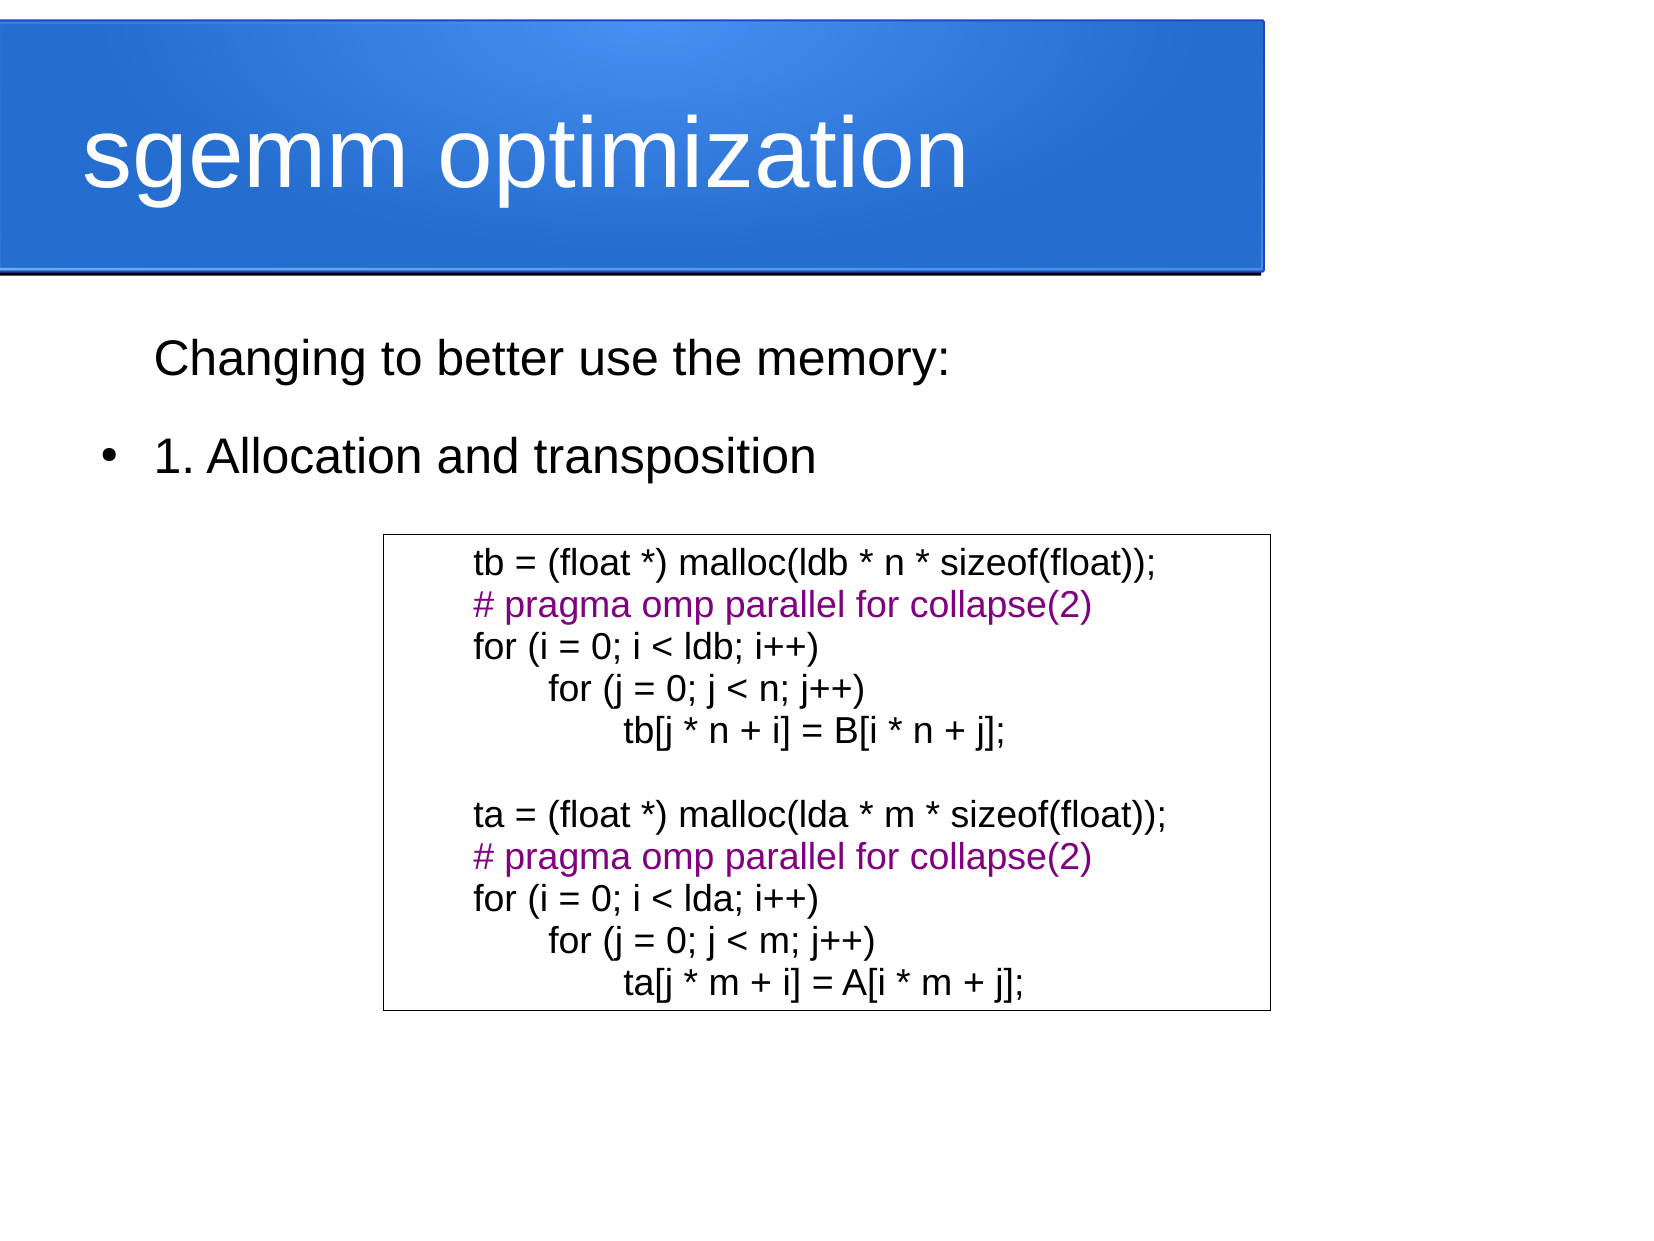

sgemm optimization
# Changing to better use the memory:
1. Allocation and transposition
	tb = (float *) malloc(ldb * n * sizeof(float));
	# pragma omp parallel for collapse(2)
	for (i = 0; i < ldb; i++)
		for (j = 0; j < n; j++)
			tb[j * n + i] = B[i * n + j];
	ta = (float *) malloc(lda * m * sizeof(float));
	# pragma omp parallel for collapse(2)
	for (i = 0; i < lda; i++)
		for (j = 0; j < m; j++)
			ta[j * m + i] = A[i * m + j];